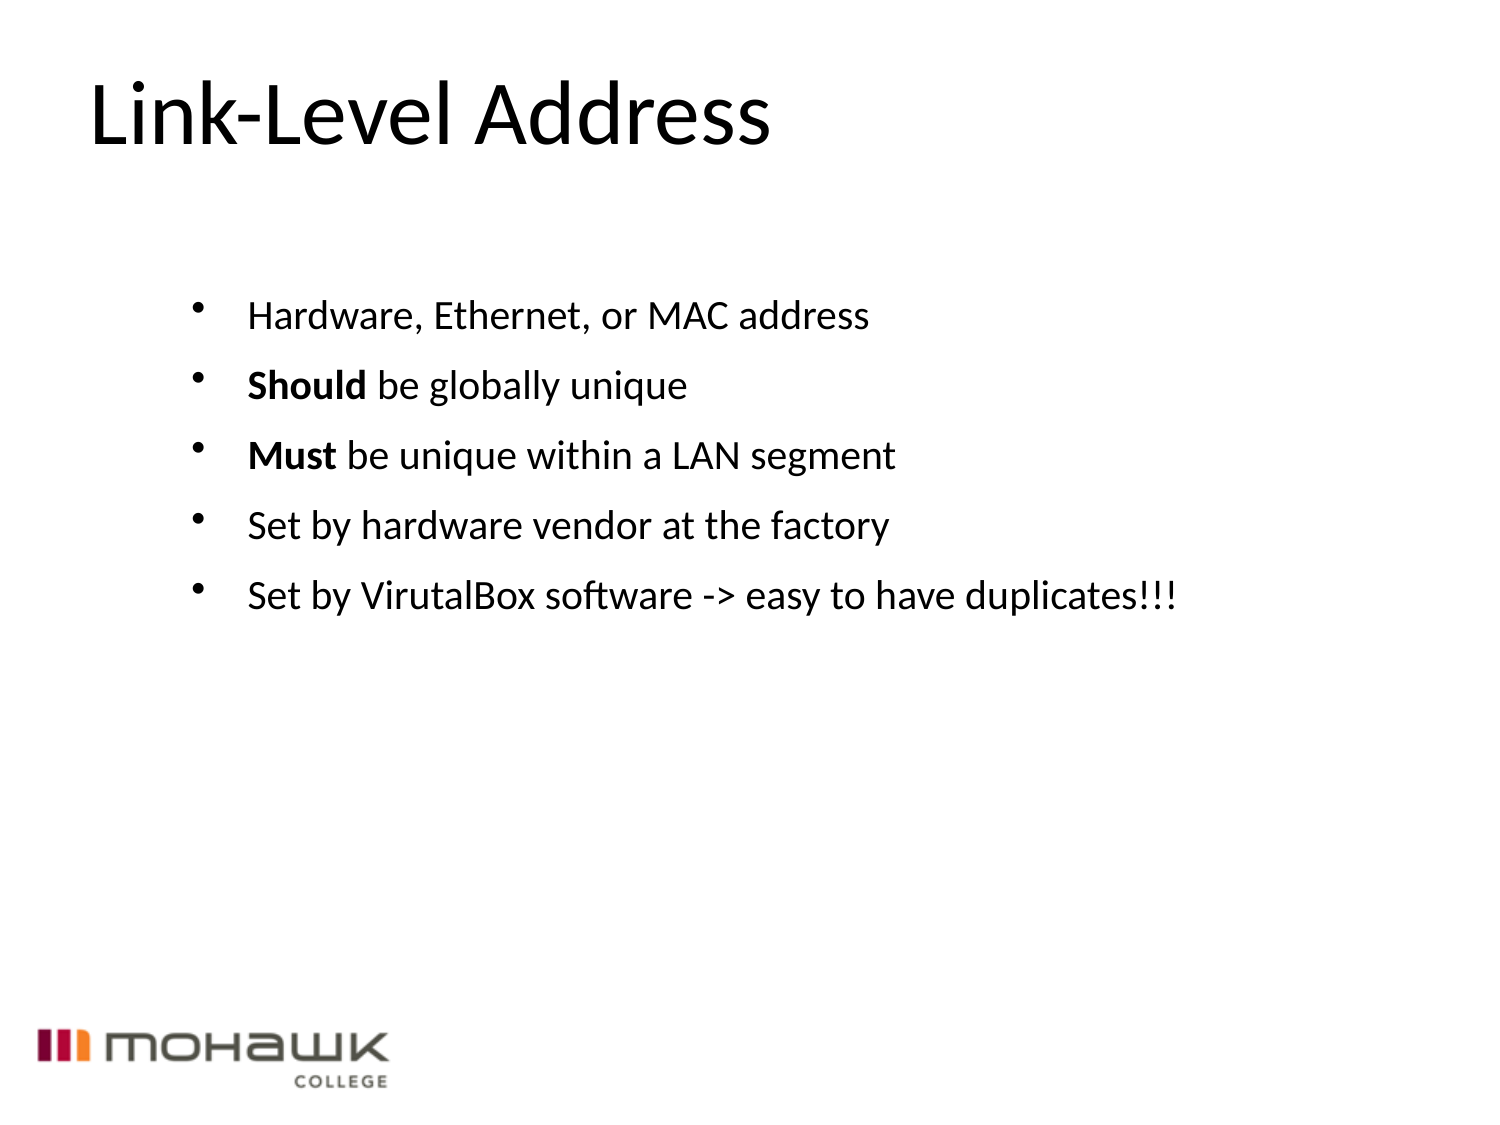

# Link-Level Address
Hardware, Ethernet, or MAC address
Should be globally unique
Must be unique within a LAN segment
Set by hardware vendor at the factory
Set by VirutalBox software -> easy to have duplicates!!!